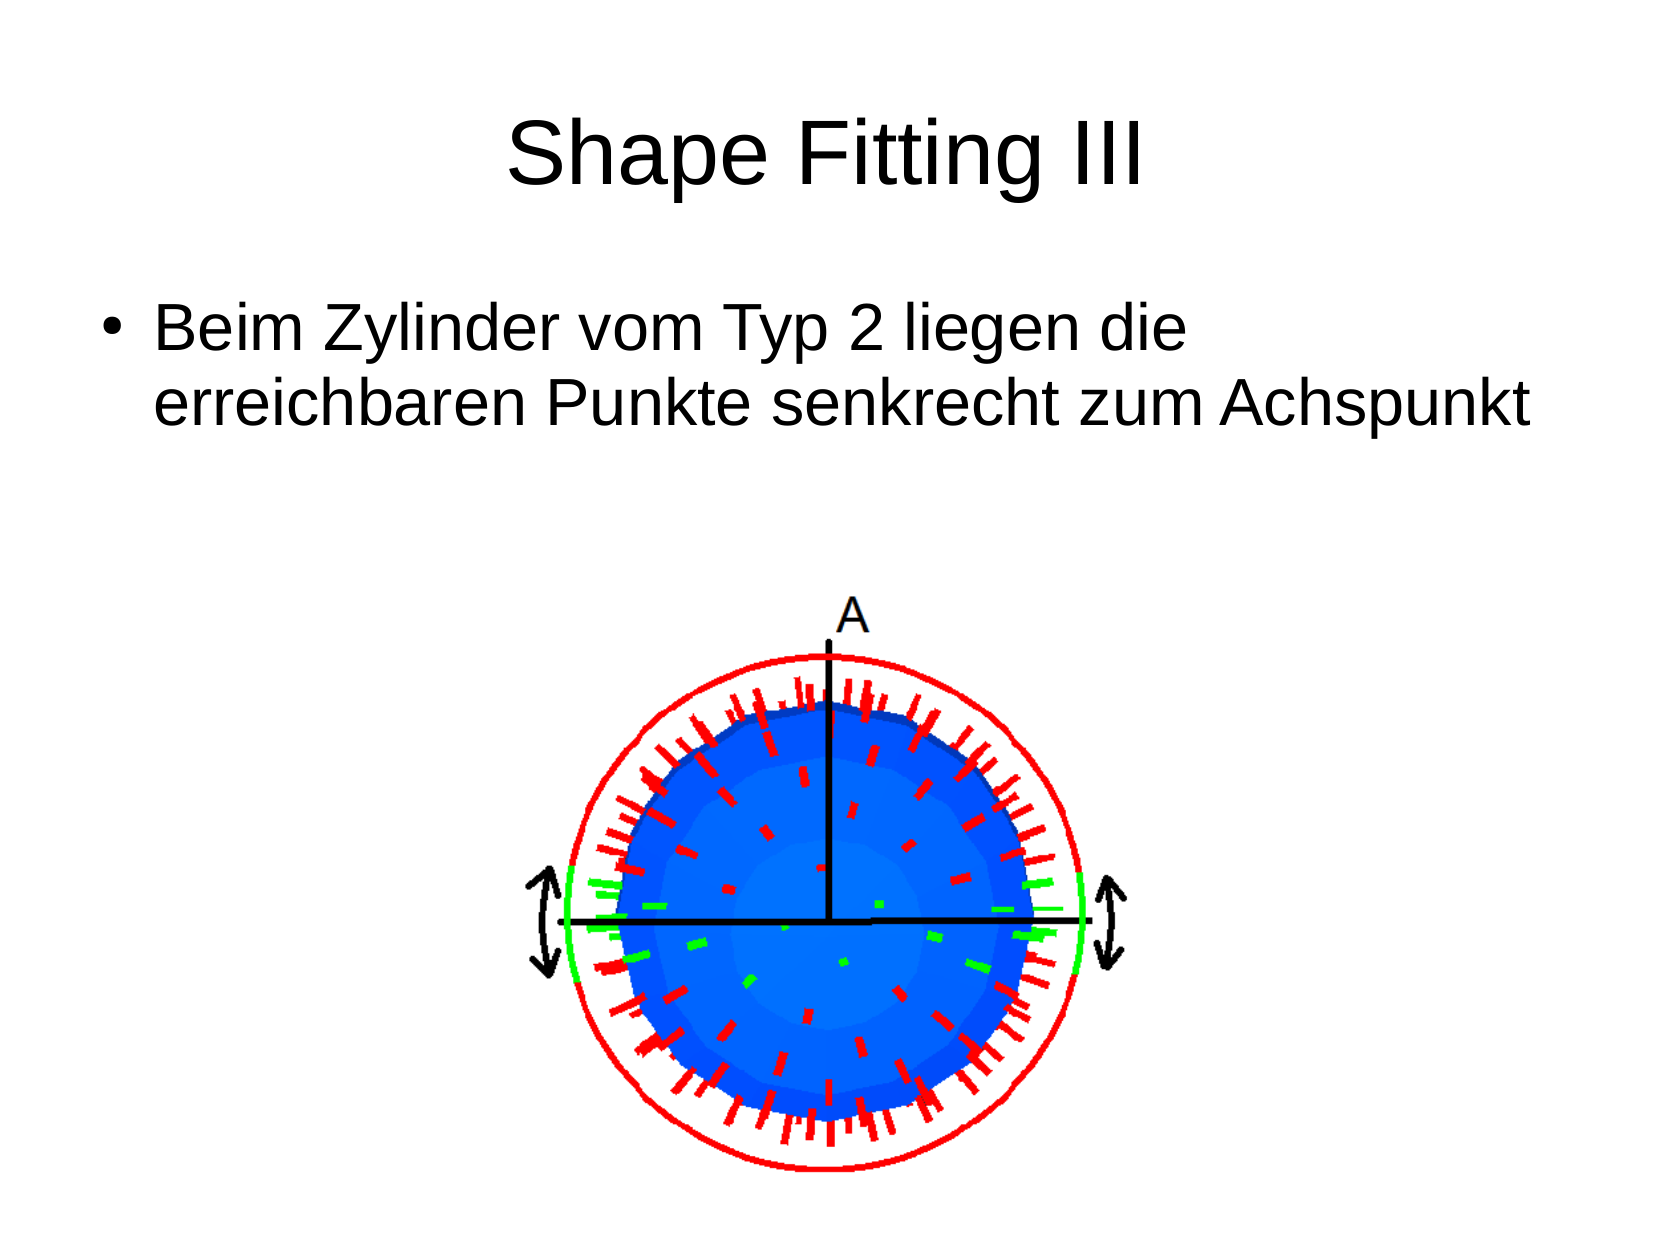

# Shape Fitting III
Beim Zylinder vom Typ 2 liegen die erreichbaren Punkte senkrecht zum Achspunkt